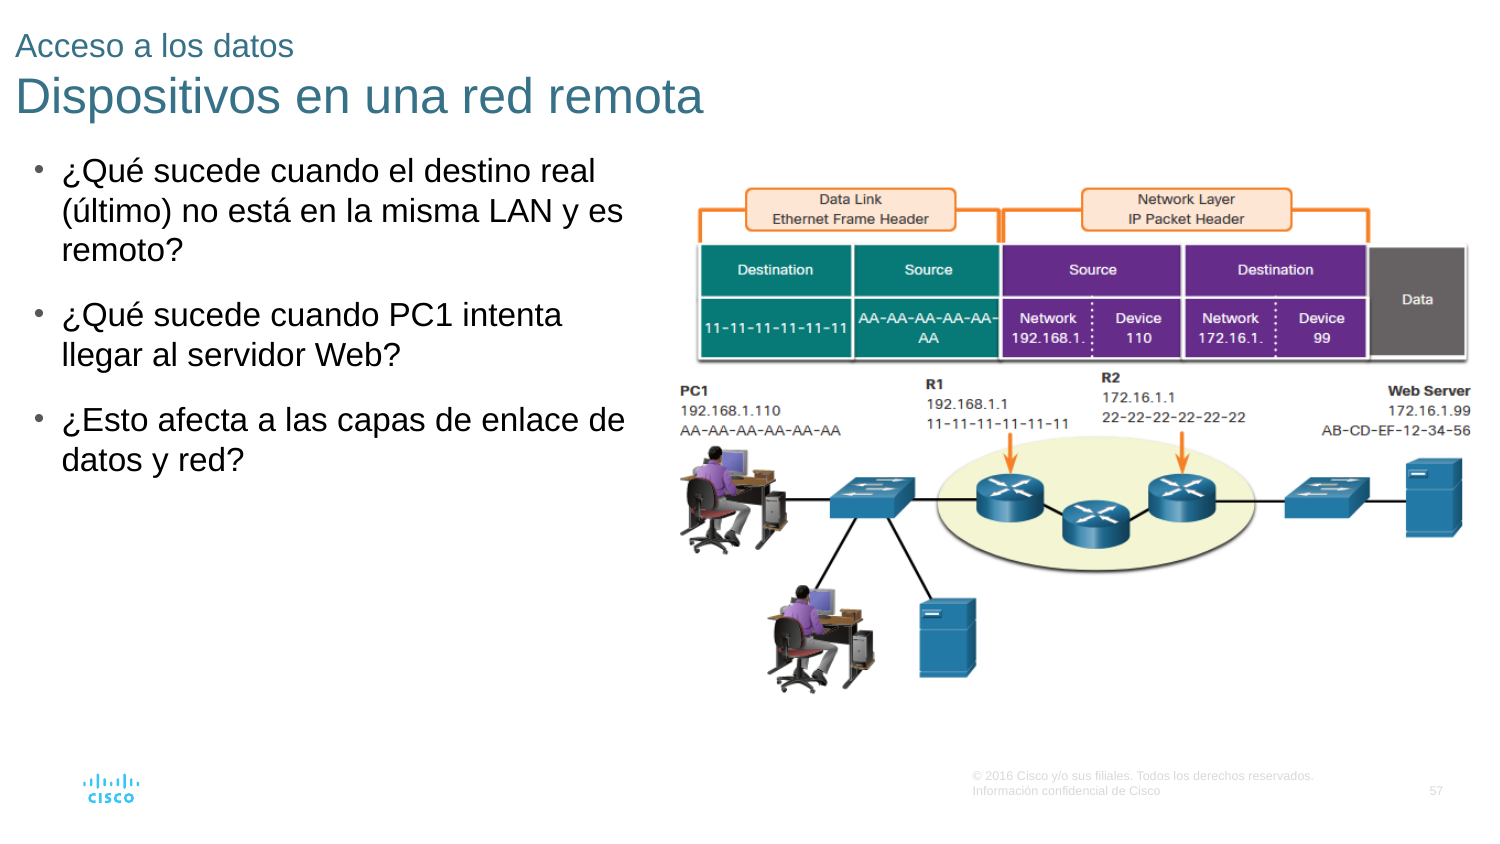

# Acceso a los datos Dispositivos en una red remota
¿Qué sucede cuando el destino real (último) no está en la misma LAN y es remoto?
¿Qué sucede cuando PC1 intenta llegar al servidor Web?
¿Esto afecta a las capas de enlace de datos y red?